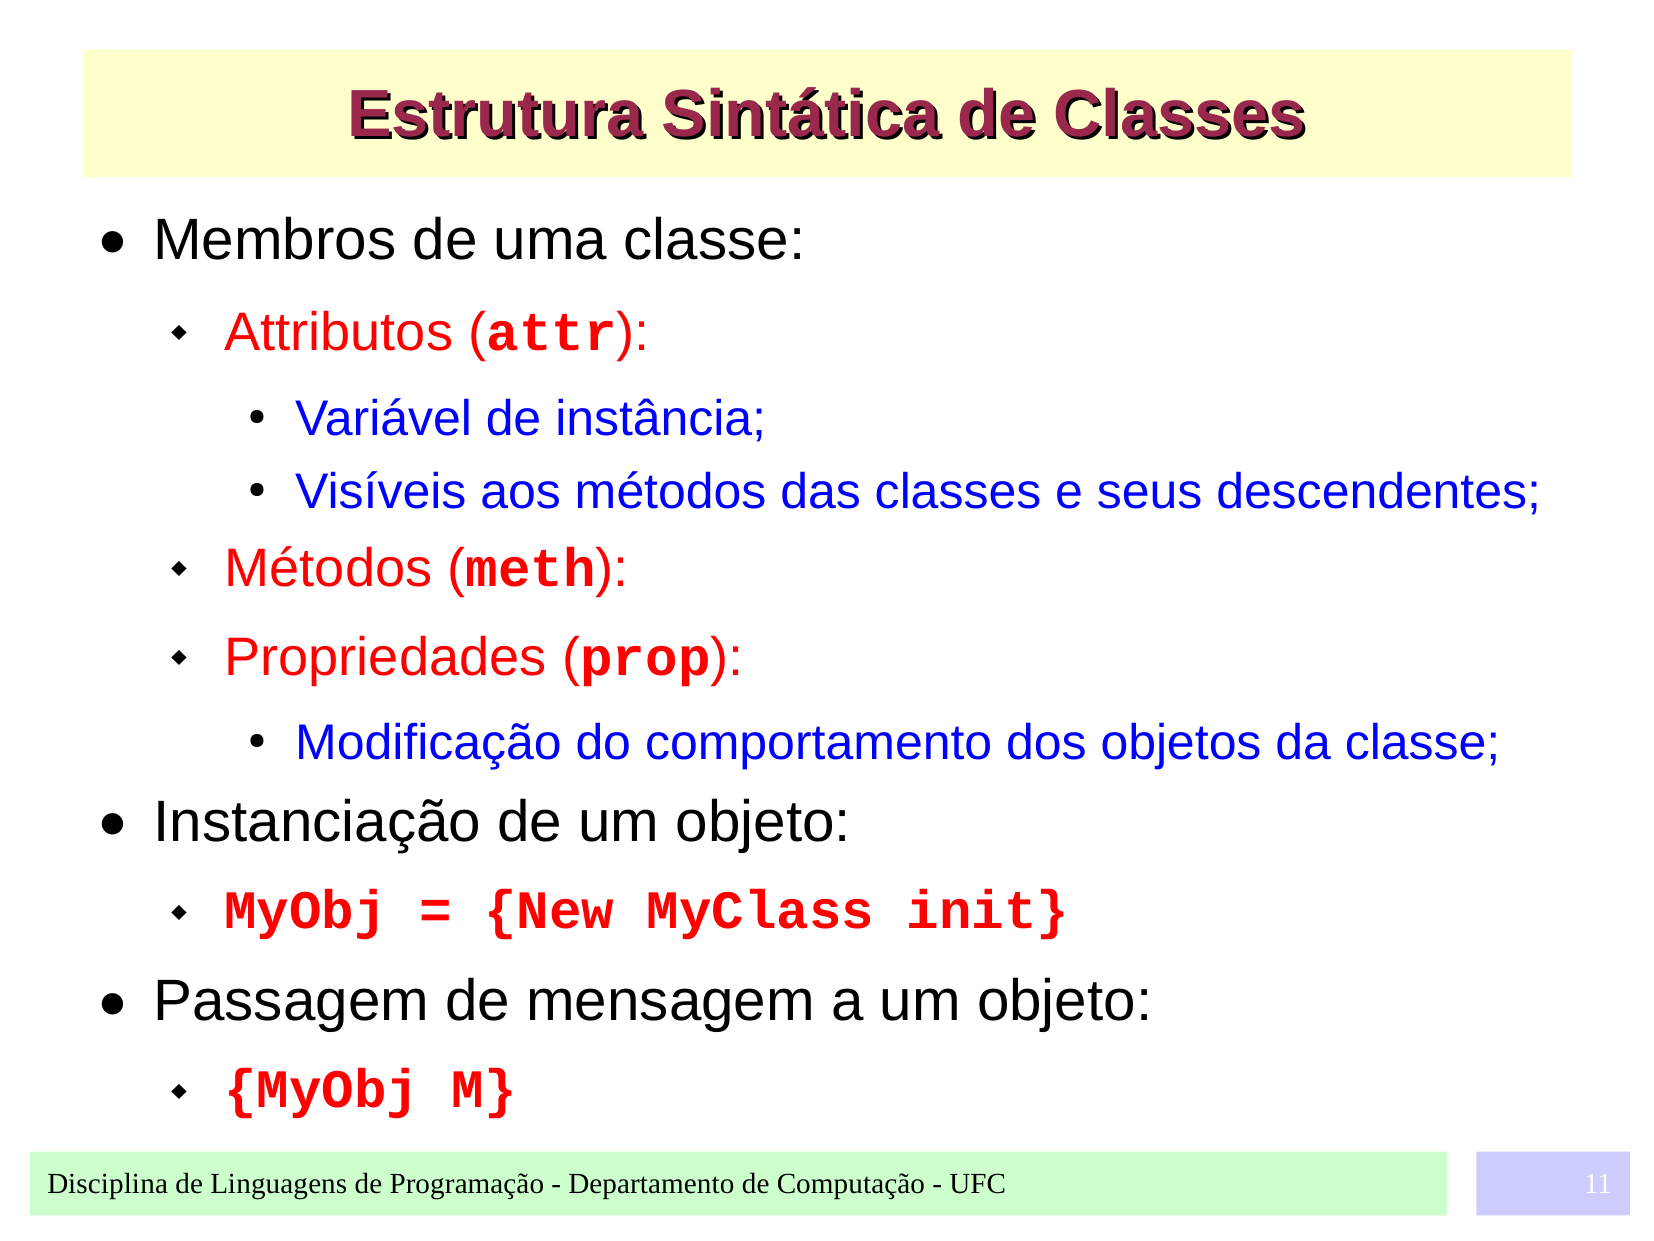

# Estrutura Sintática de Classes
Membros de uma classe:
Attributos (attr):
Variável de instância;
Visíveis aos métodos das classes e seus descendentes;
Métodos (meth):
Propriedades (prop):
Modificação do comportamento dos objetos da classe;
Instanciação de um objeto:
MyObj = {New MyClass init}
Passagem de mensagem a um objeto:
{MyObj M}
Disciplina de Linguagens de Programação - Departamento de Computação - UFC
11